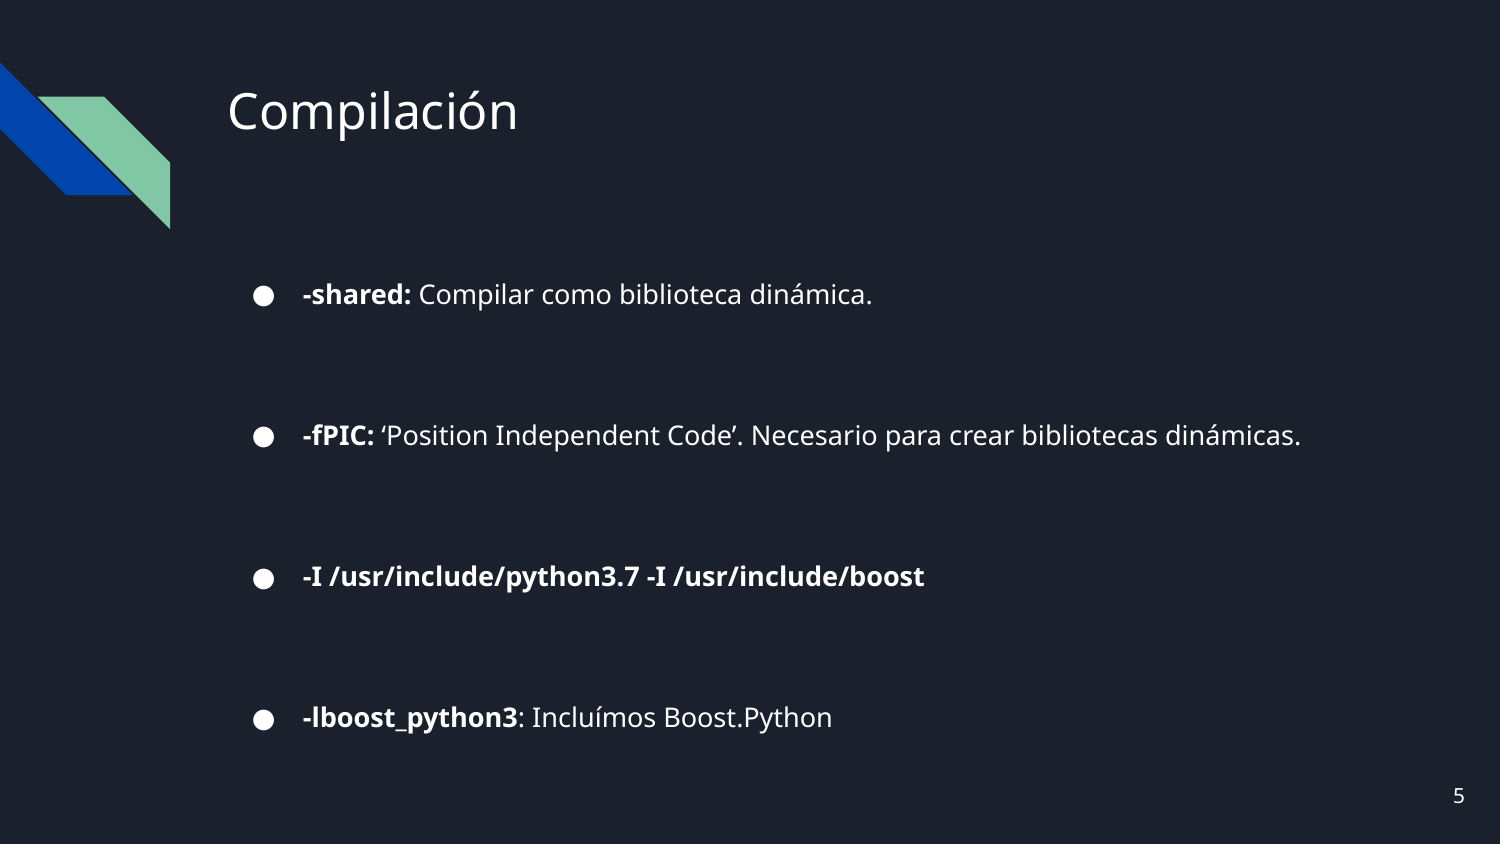

# Compilación
-shared: Compilar como biblioteca dinámica.
-fPIC: ‘Position Independent Code’. Necesario para crear bibliotecas dinámicas.
-I /usr/include/python3.7 -I /usr/include/boost
-lboost_python3: Incluímos Boost.Python